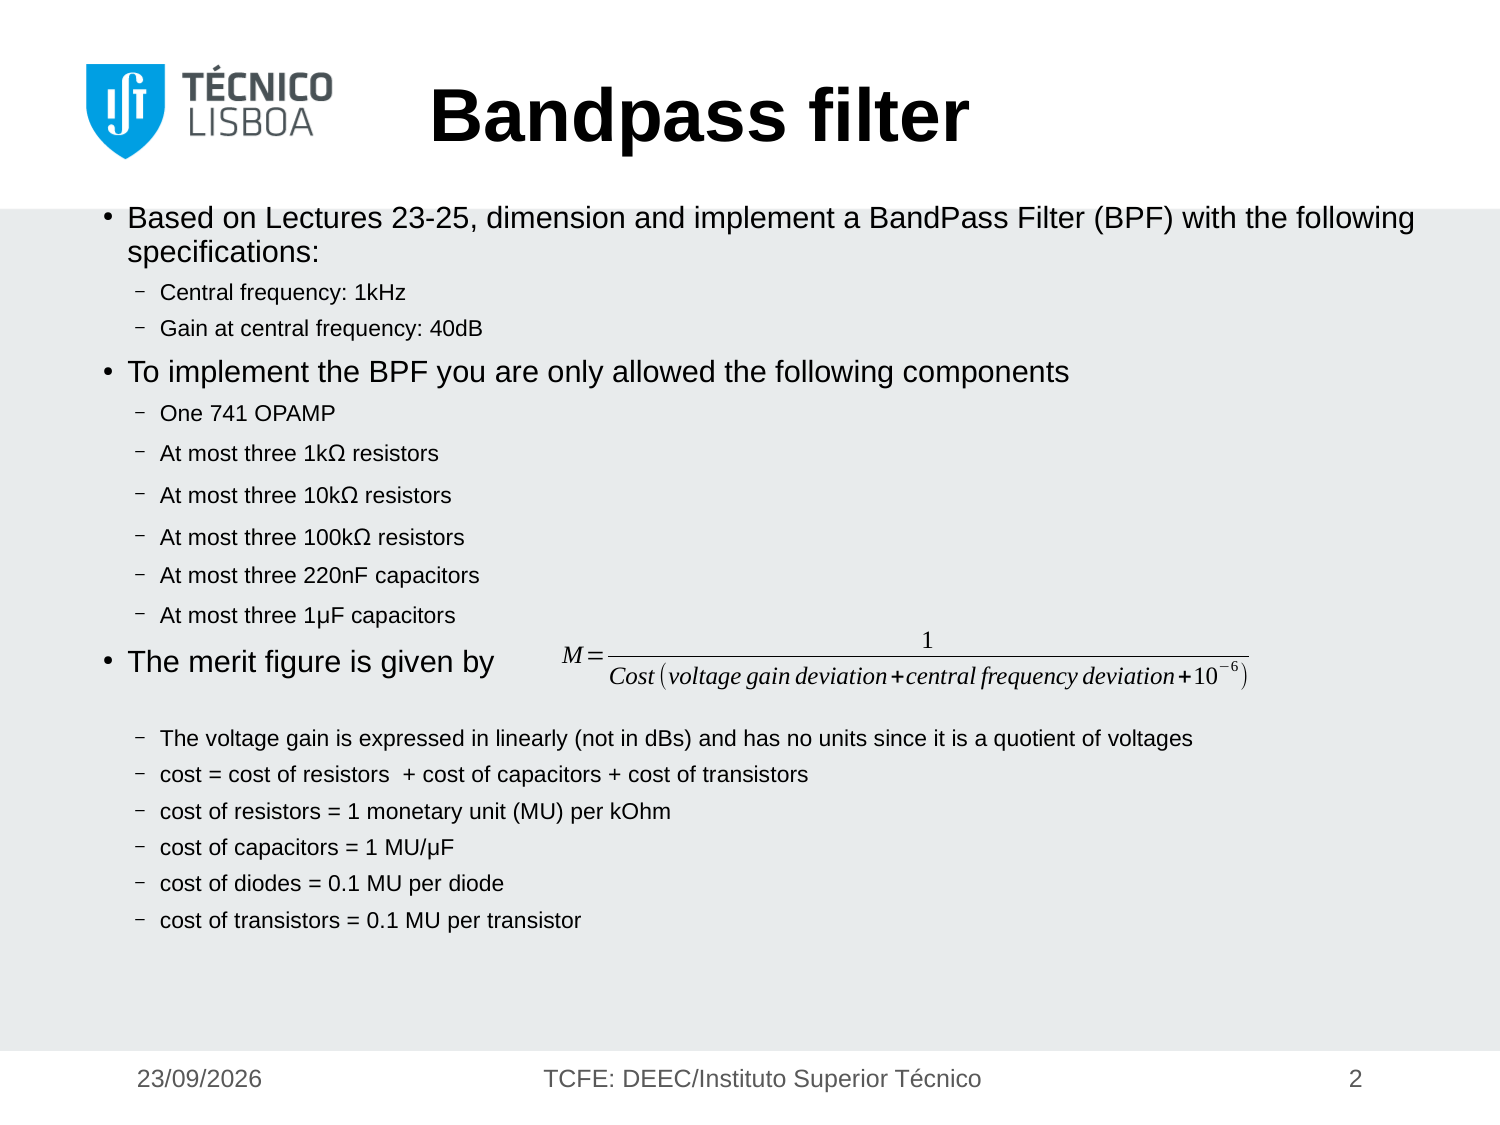

# Bandpass filter
Based on Lectures 23-25, dimension and implement a BandPass Filter (BPF) with the following specifications:
Central frequency: 1kHz
Gain at central frequency: 40dB
To implement the BPF you are only allowed the following components
One 741 OPAMP
At most three 1kΩ resistors
At most three 10kΩ resistors
At most three 100kΩ resistors
At most three 220nF capacitors
At most three 1μF capacitors
The merit figure is given by
The voltage gain is expressed in linearly (not in dBs) and has no units since it is a quotient of voltages
cost = cost of resistors + cost of capacitors + cost of transistors
cost of resistors = 1 monetary unit (MU) per kOhm
cost of capacitors = 1 MU/μF
cost of diodes = 0.1 MU per diode
cost of transistors = 0.1 MU per transistor
bla
2